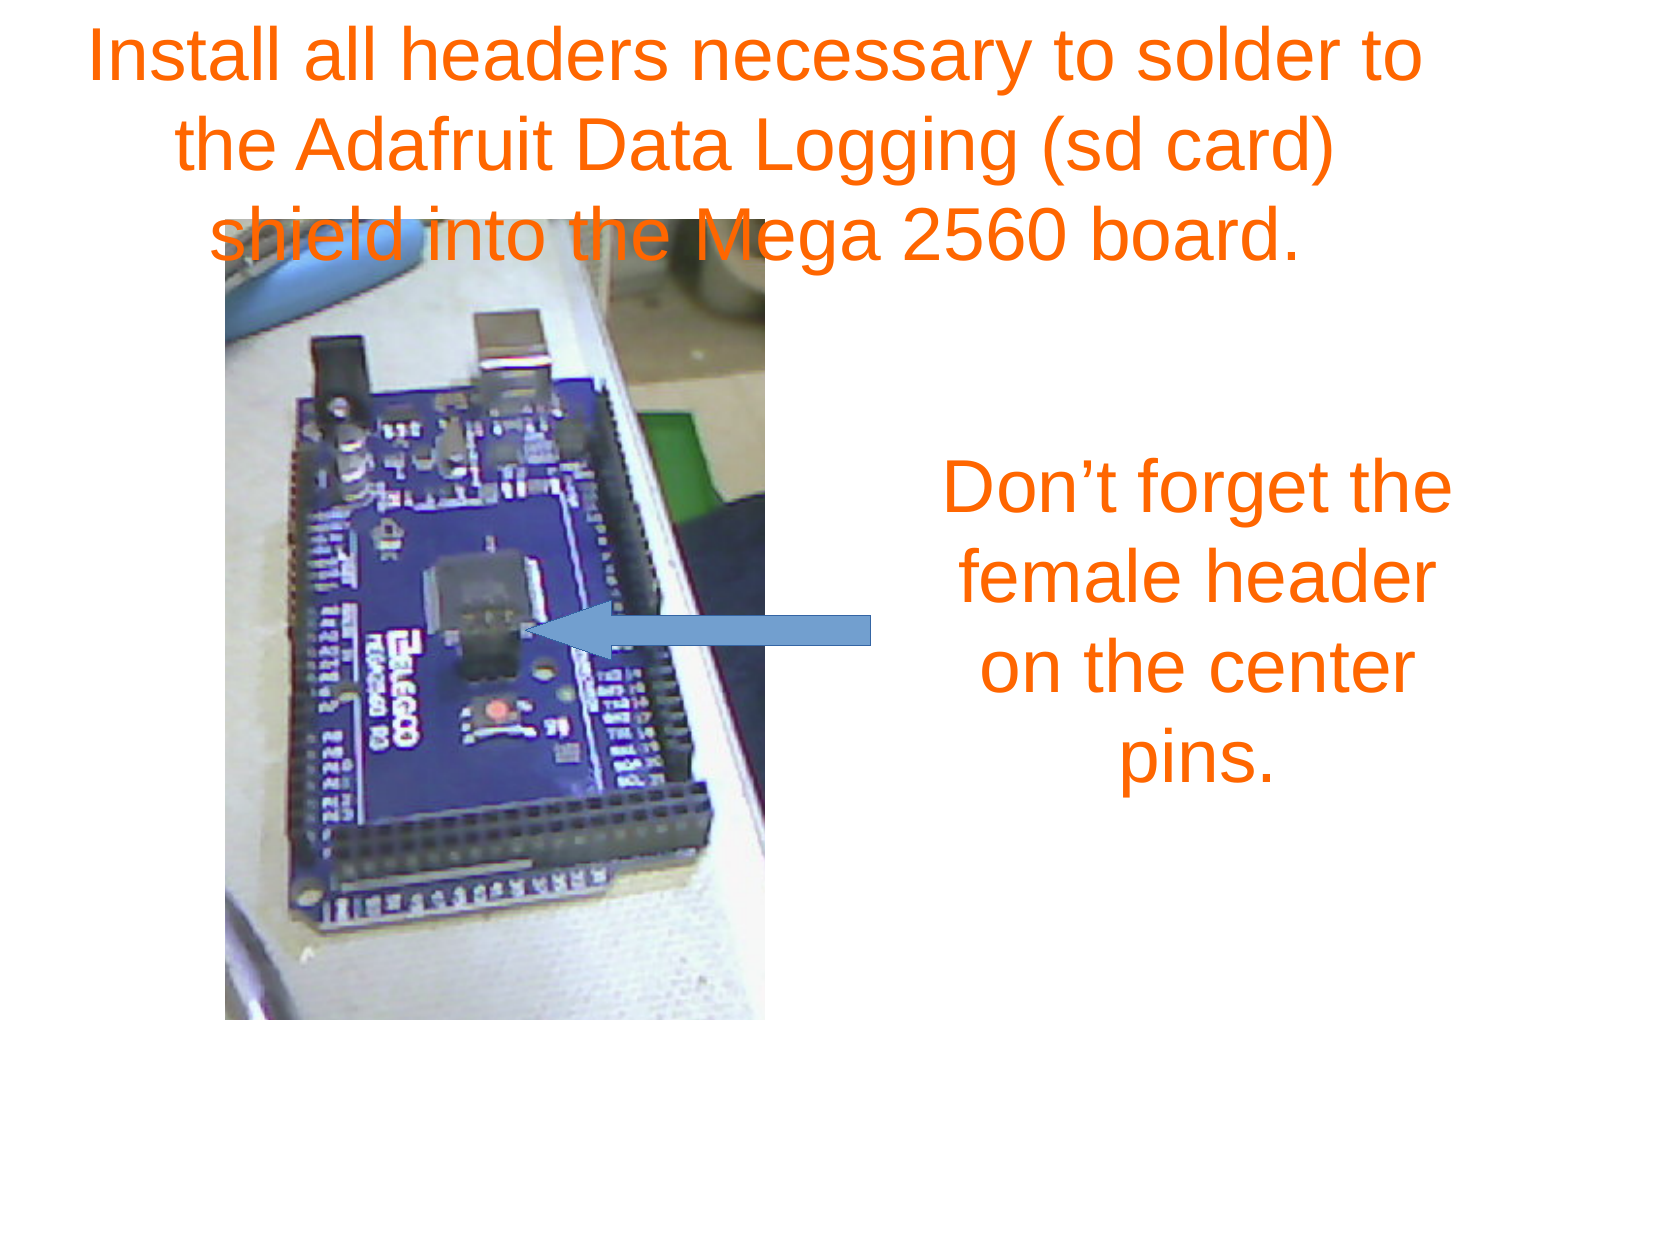

Install all headers necessary to solder to the Adafruit Data Logging (sd card) shield into the Mega 2560 board.
# Don’t forget the female header on the center pins.